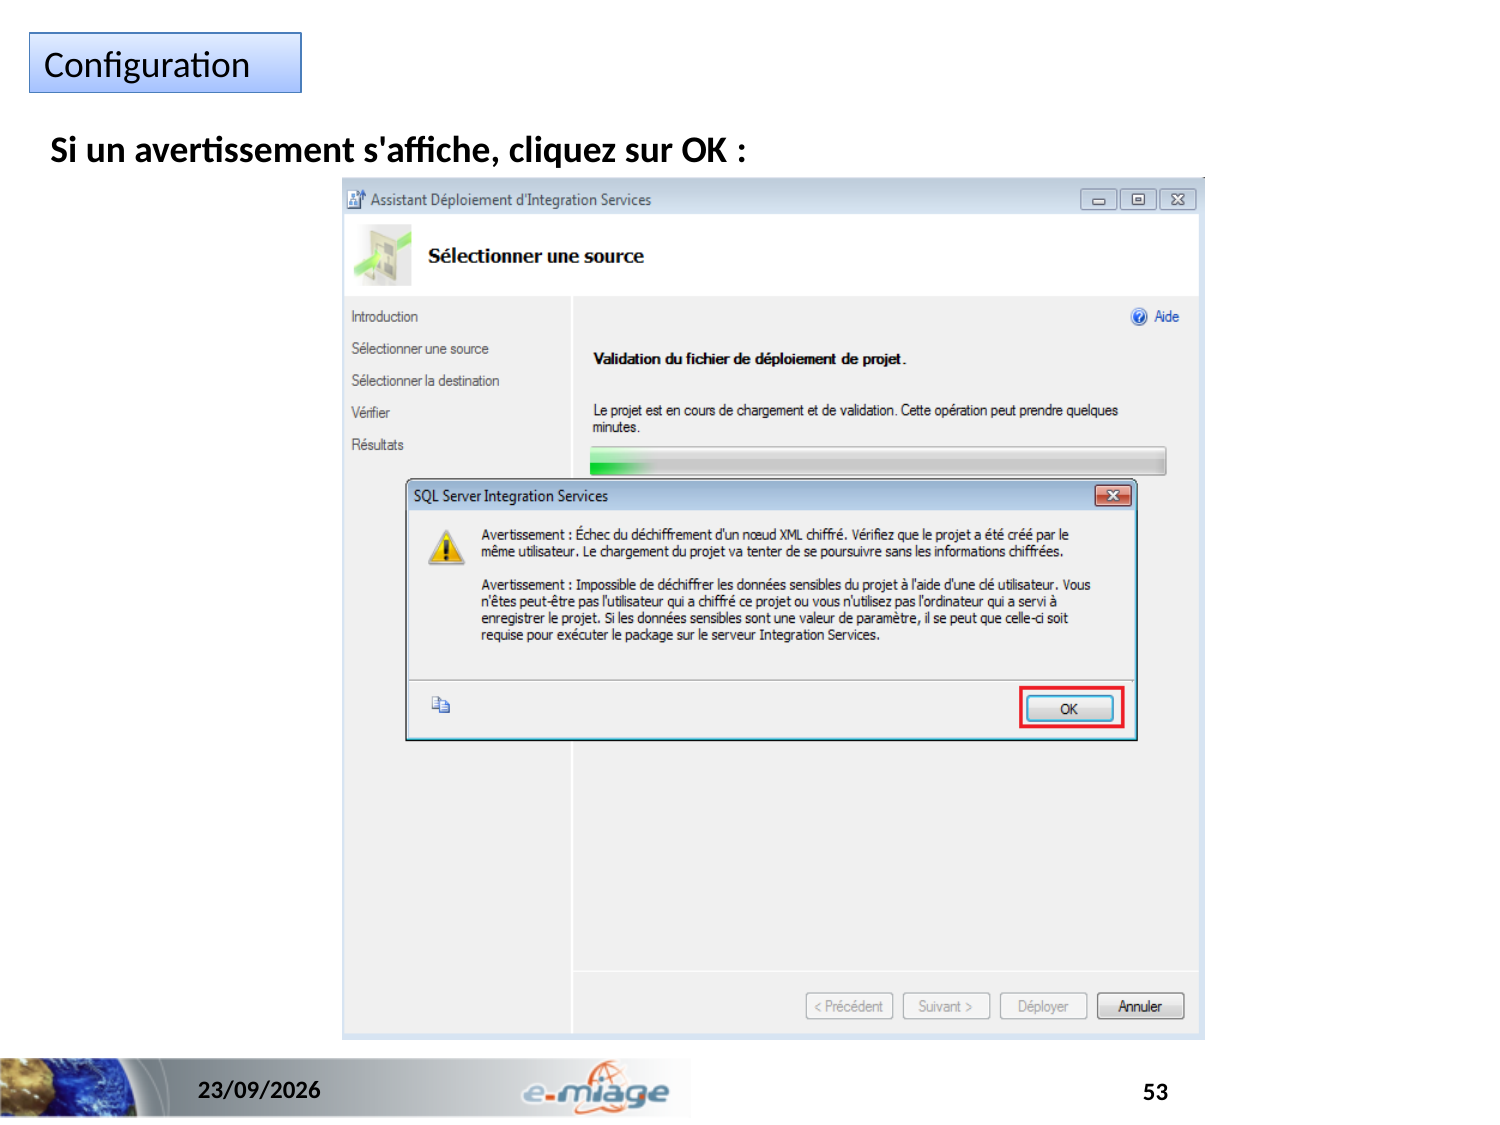

Configuration
Si un avertissement s'affiche, cliquez sur OK :